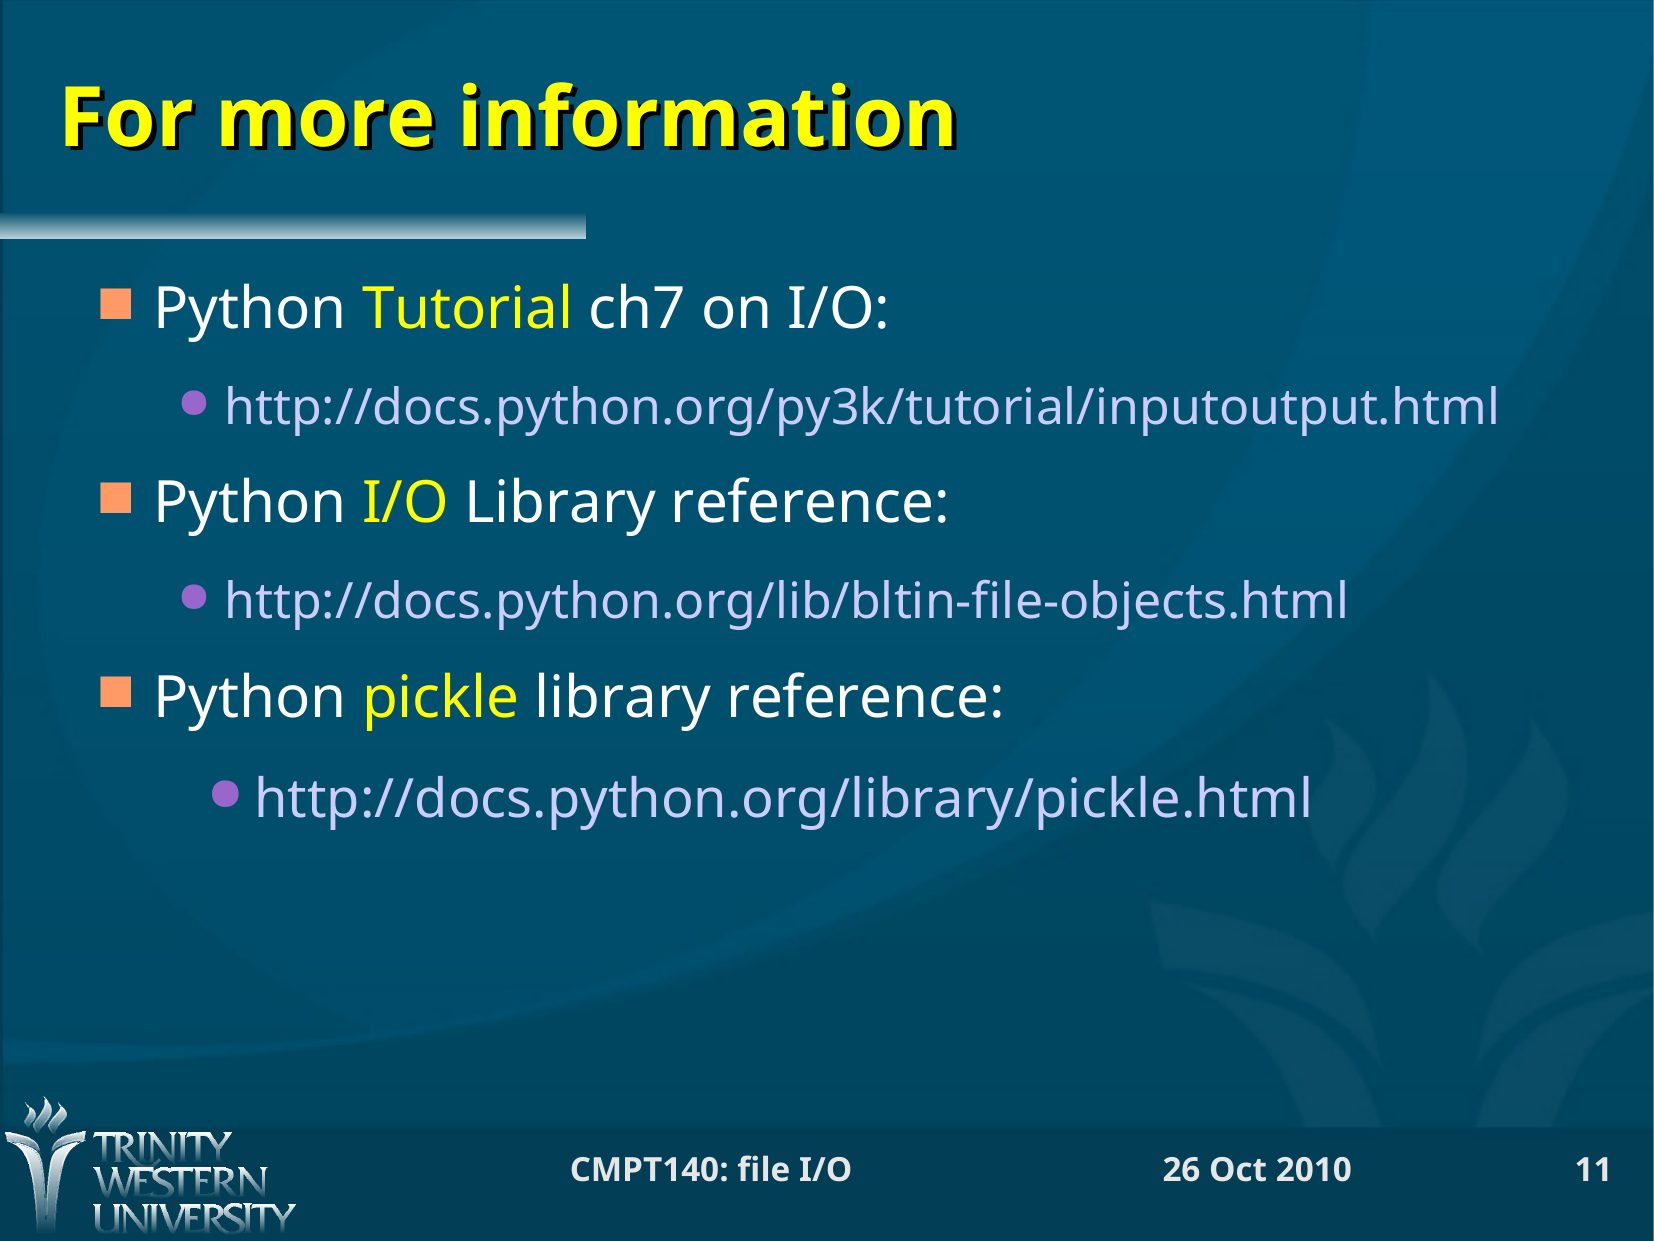

# For more information
Python Tutorial ch7 on I/O:
http://docs.python.org/py3k/tutorial/inputoutput.html
Python I/O Library reference:
http://docs.python.org/lib/bltin-file-objects.html
Python pickle library reference:
http://docs.python.org/library/pickle.html
CMPT140: file I/O
26 Oct 2010
11